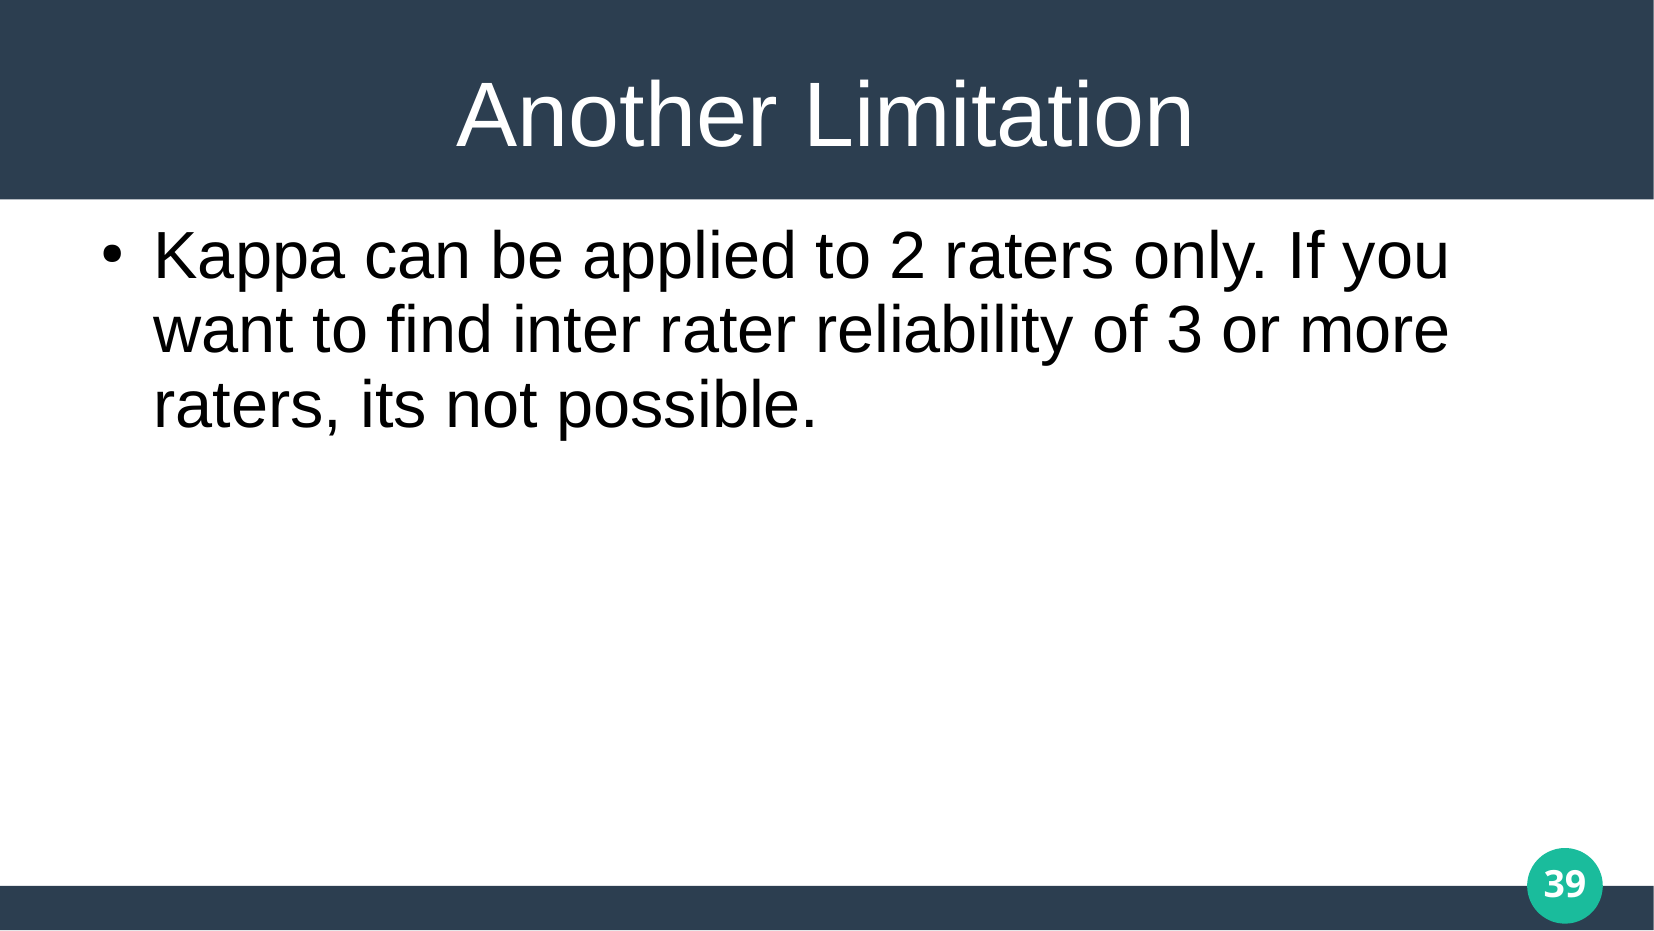

# Another Limitation
Kappa can be applied to 2 raters only. If you want to find inter rater reliability of 3 or more raters, its not possible.